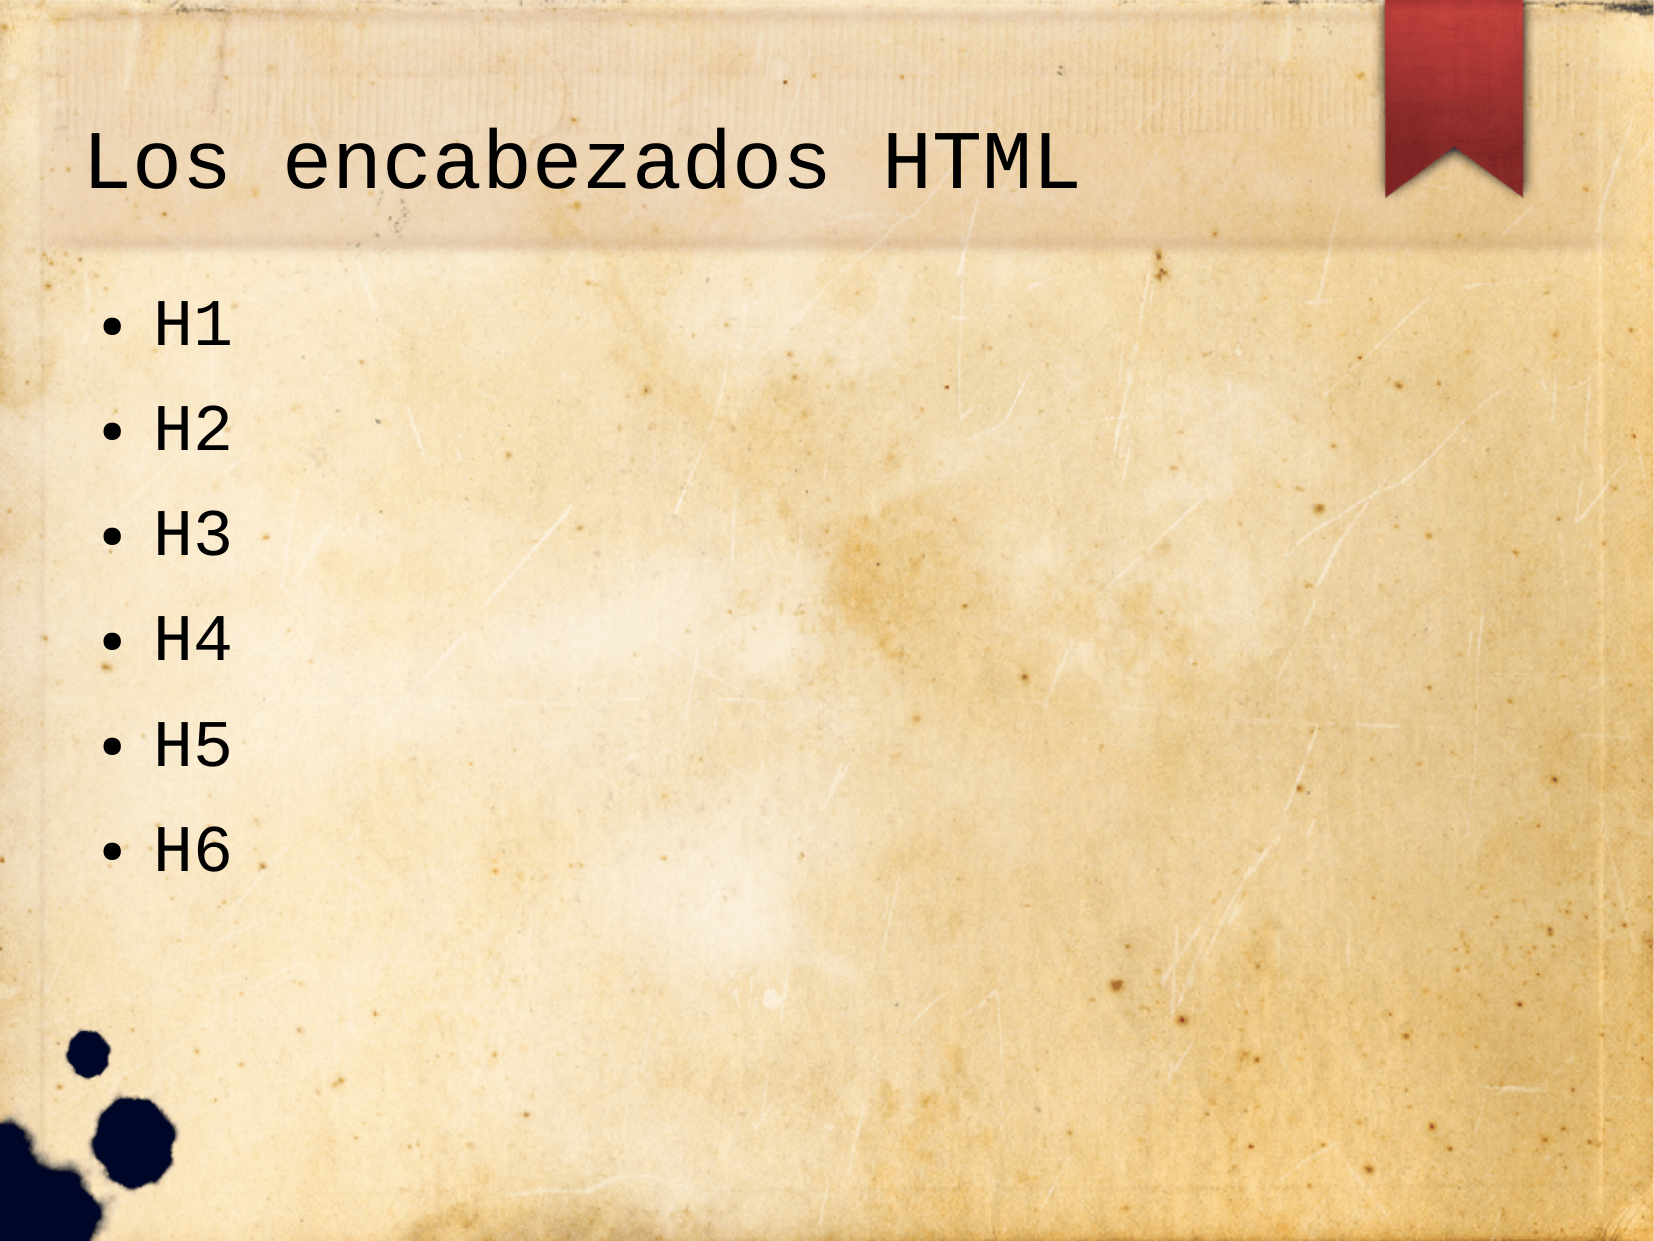

# Los encabezados HTML
H1
H2
H3
H4
H5
H6